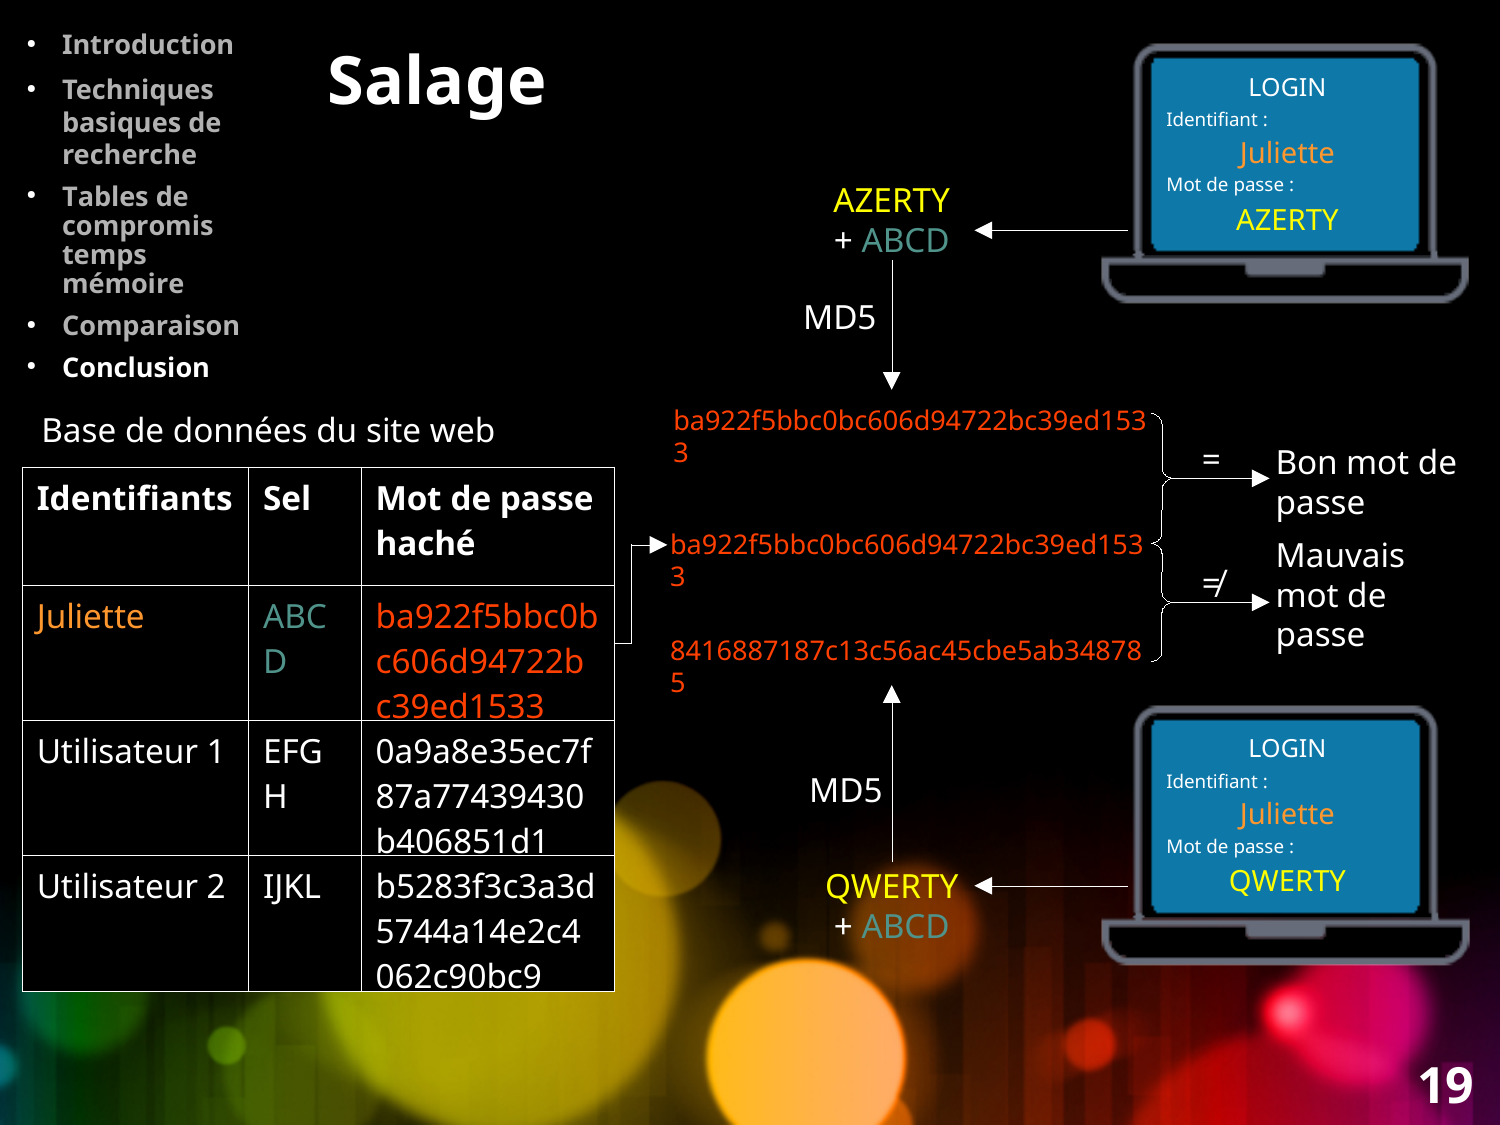

# Salage
Introduction
Techniques basiques de recherche
Tables de compromis temps mémoire
Comparaison
Conclusion
LOGIN
Identifiant :
Juliette
Mot de passe :
AZERTY
+ ABCD
AZERTY
MD5
ba922f5bbc0bc606d94722bc39ed1533
Base de données du site web
=
Bon mot de passe
| Identifiants | Sel | Mot de passe haché |
| --- | --- | --- |
| Juliette | ABCD | ba922f5bbc0bc606d94722bc39ed1533 |
| Utilisateur 1 | EFGH | 0a9a8e35ec7f87a77439430b406851d1 |
| Utilisateur 2 | IJKL | b5283f3c3a3d5744a14e2c4062c90bc9 |
ba922f5bbc0bc606d94722bc39ed1533
Mauvais mot de passe
≠
8416887187c13c56ac45cbe5ab348785
LOGIN
MD5
Identifiant :
Juliette
Mot de passe :
QWERTY
QWERTY
+ ABCD